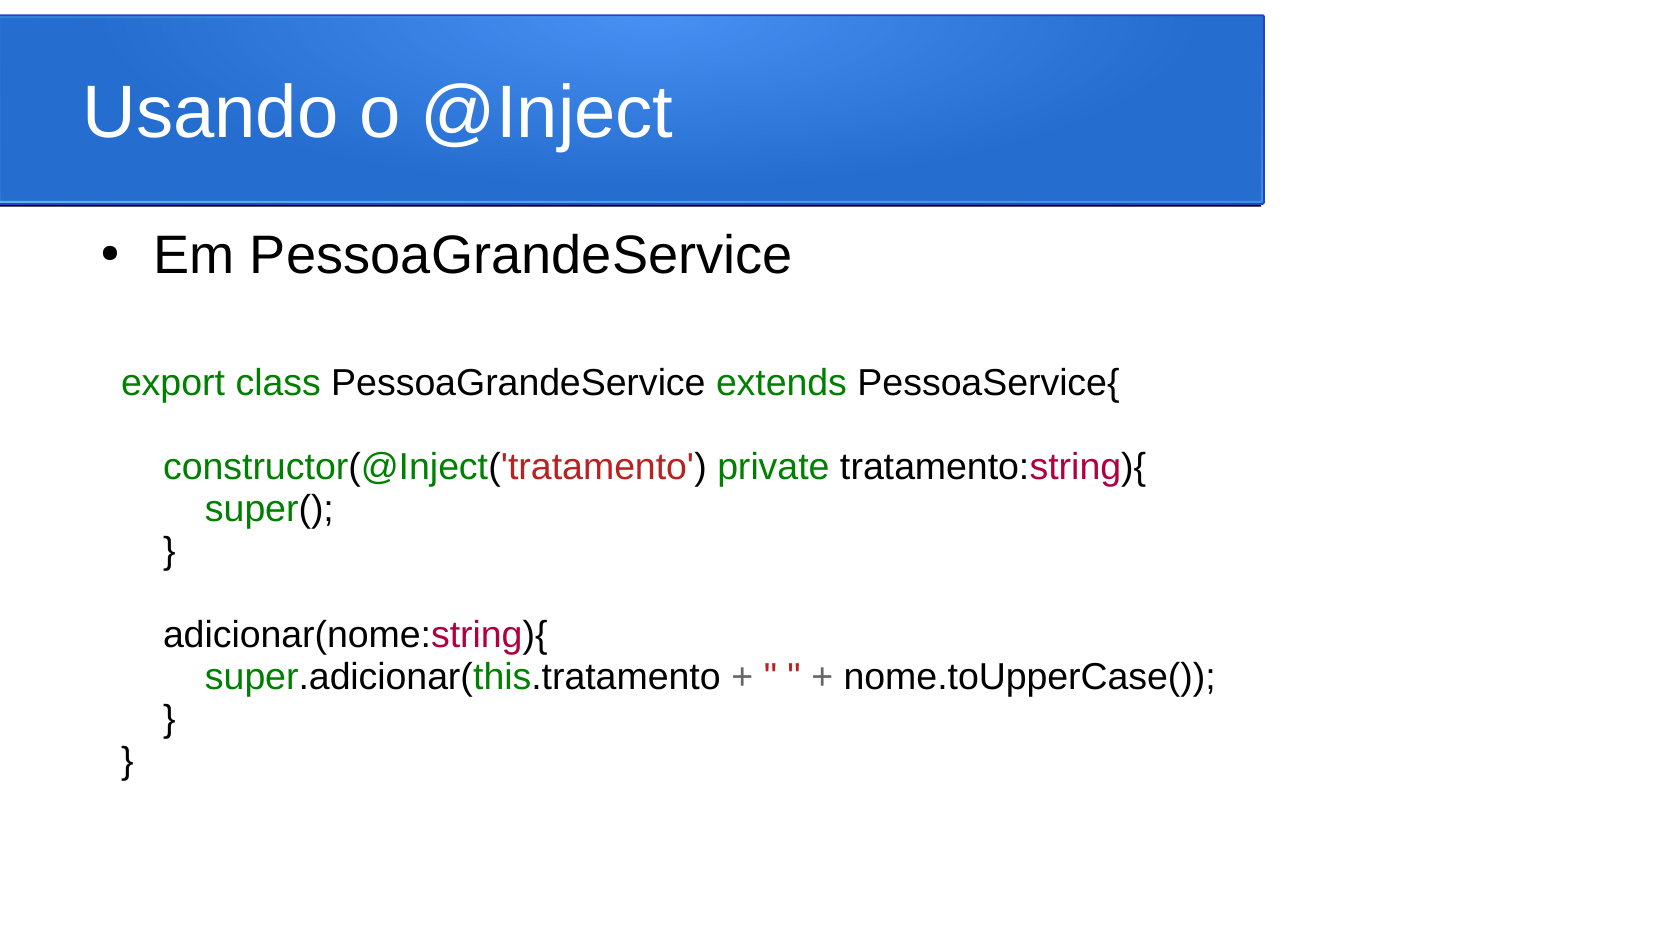

# Usando o @Inject
Em PessoaGrandeService
export class PessoaGrandeService extends PessoaService{
 constructor(@Inject('tratamento') private tratamento:string){
 super();
 }
 adicionar(nome:string){
 super.adicionar(this.tratamento + " " + nome.toUpperCase());
 }
}